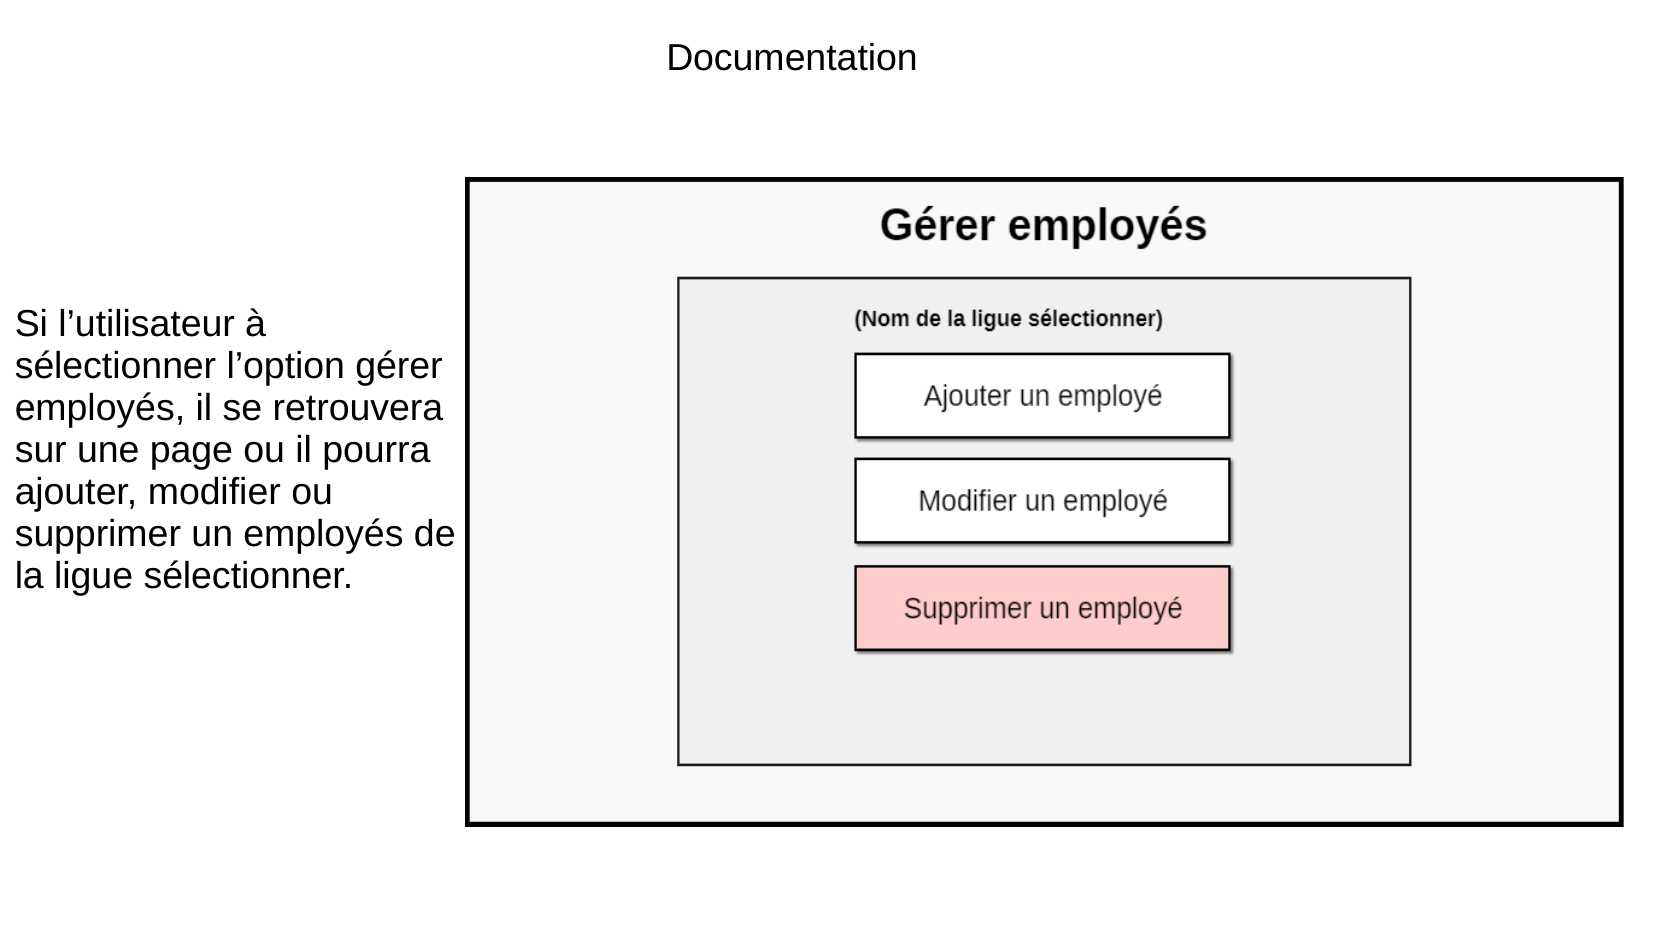

Documentation
Si l’utilisateur à sélectionner l’option gérer employés, il se retrouvera sur une page ou il pourra ajouter, modifier ou supprimer un employés de la ligue sélectionner.